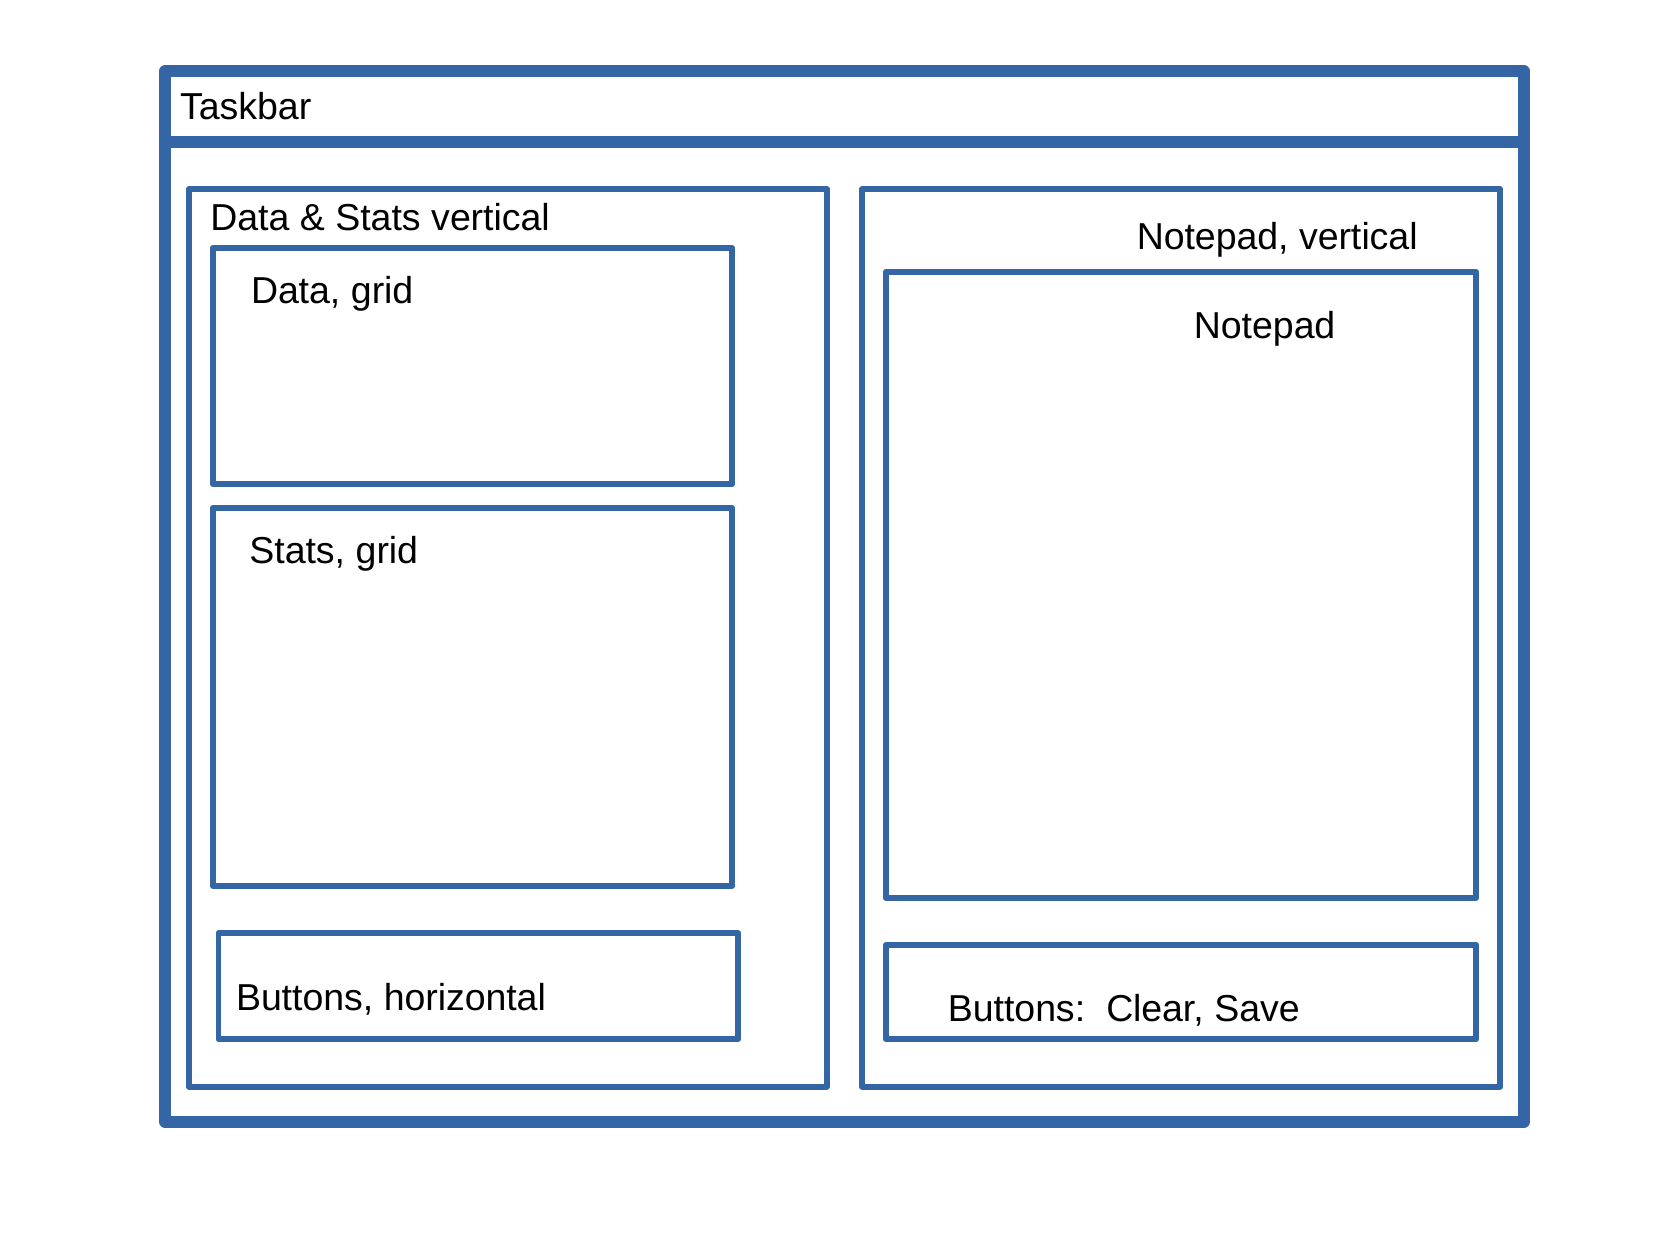

Taskbar
Data & Stats vertical
Notepad, vertical
Data, grid
Notepad
Stats, grid
Buttons, horizontal
Buttons: Clear, Save